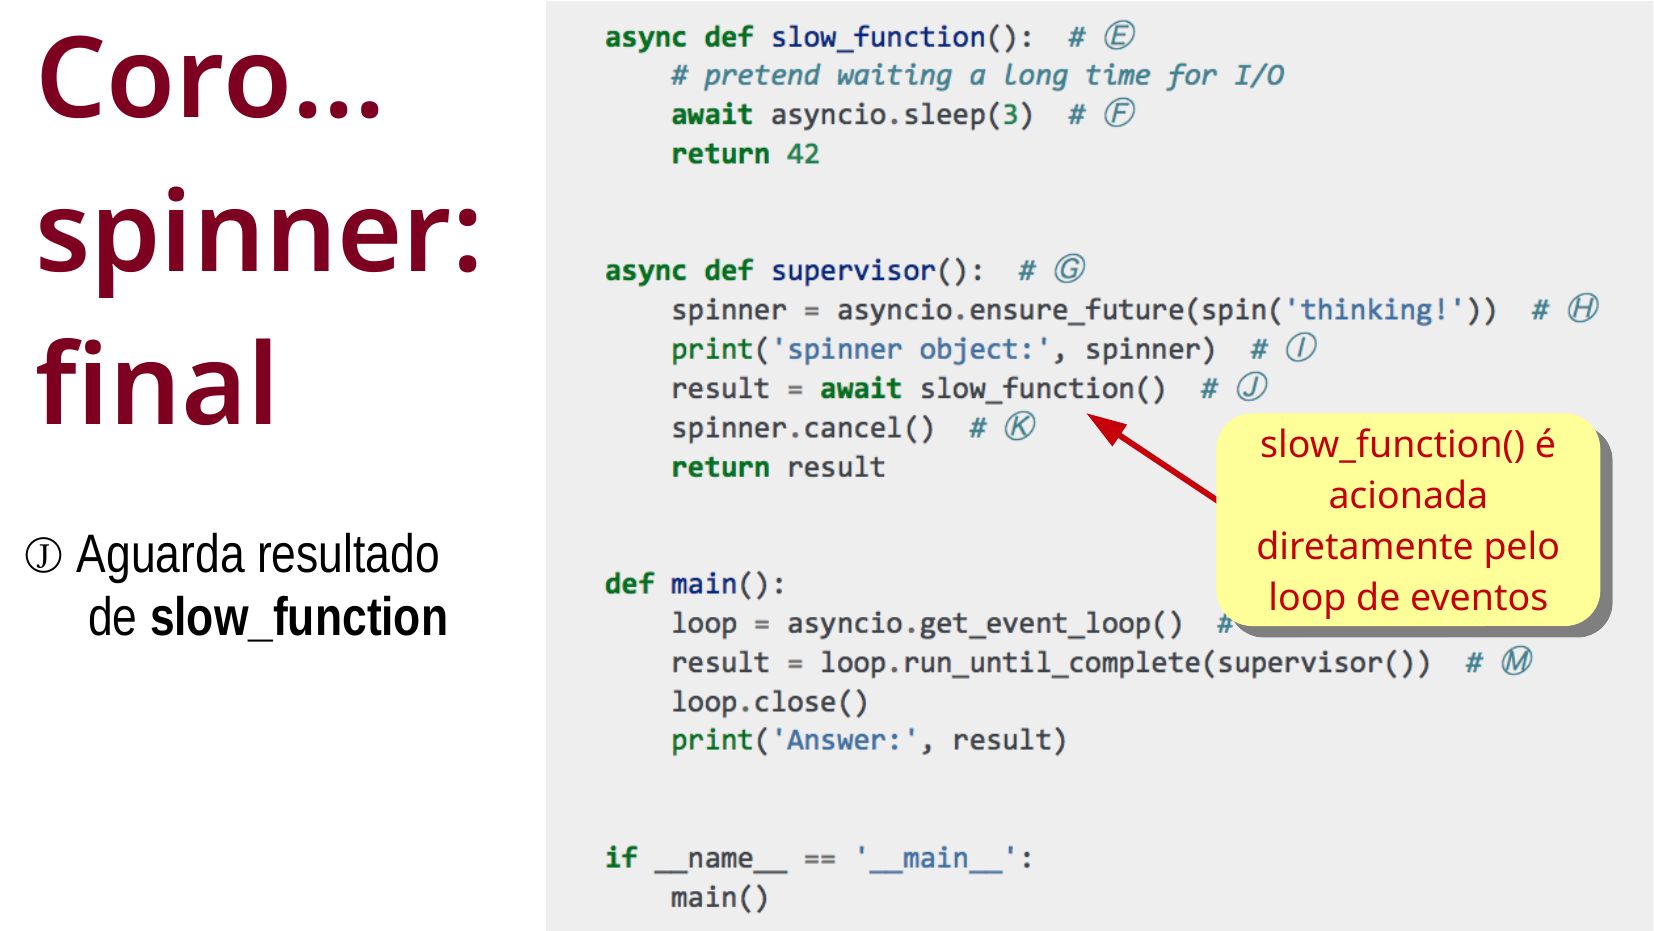

# Coro... spinner: final
slow_function() é acionada diretamente pelo loop de eventos
Ⓙ Aguarda resultado de slow_function